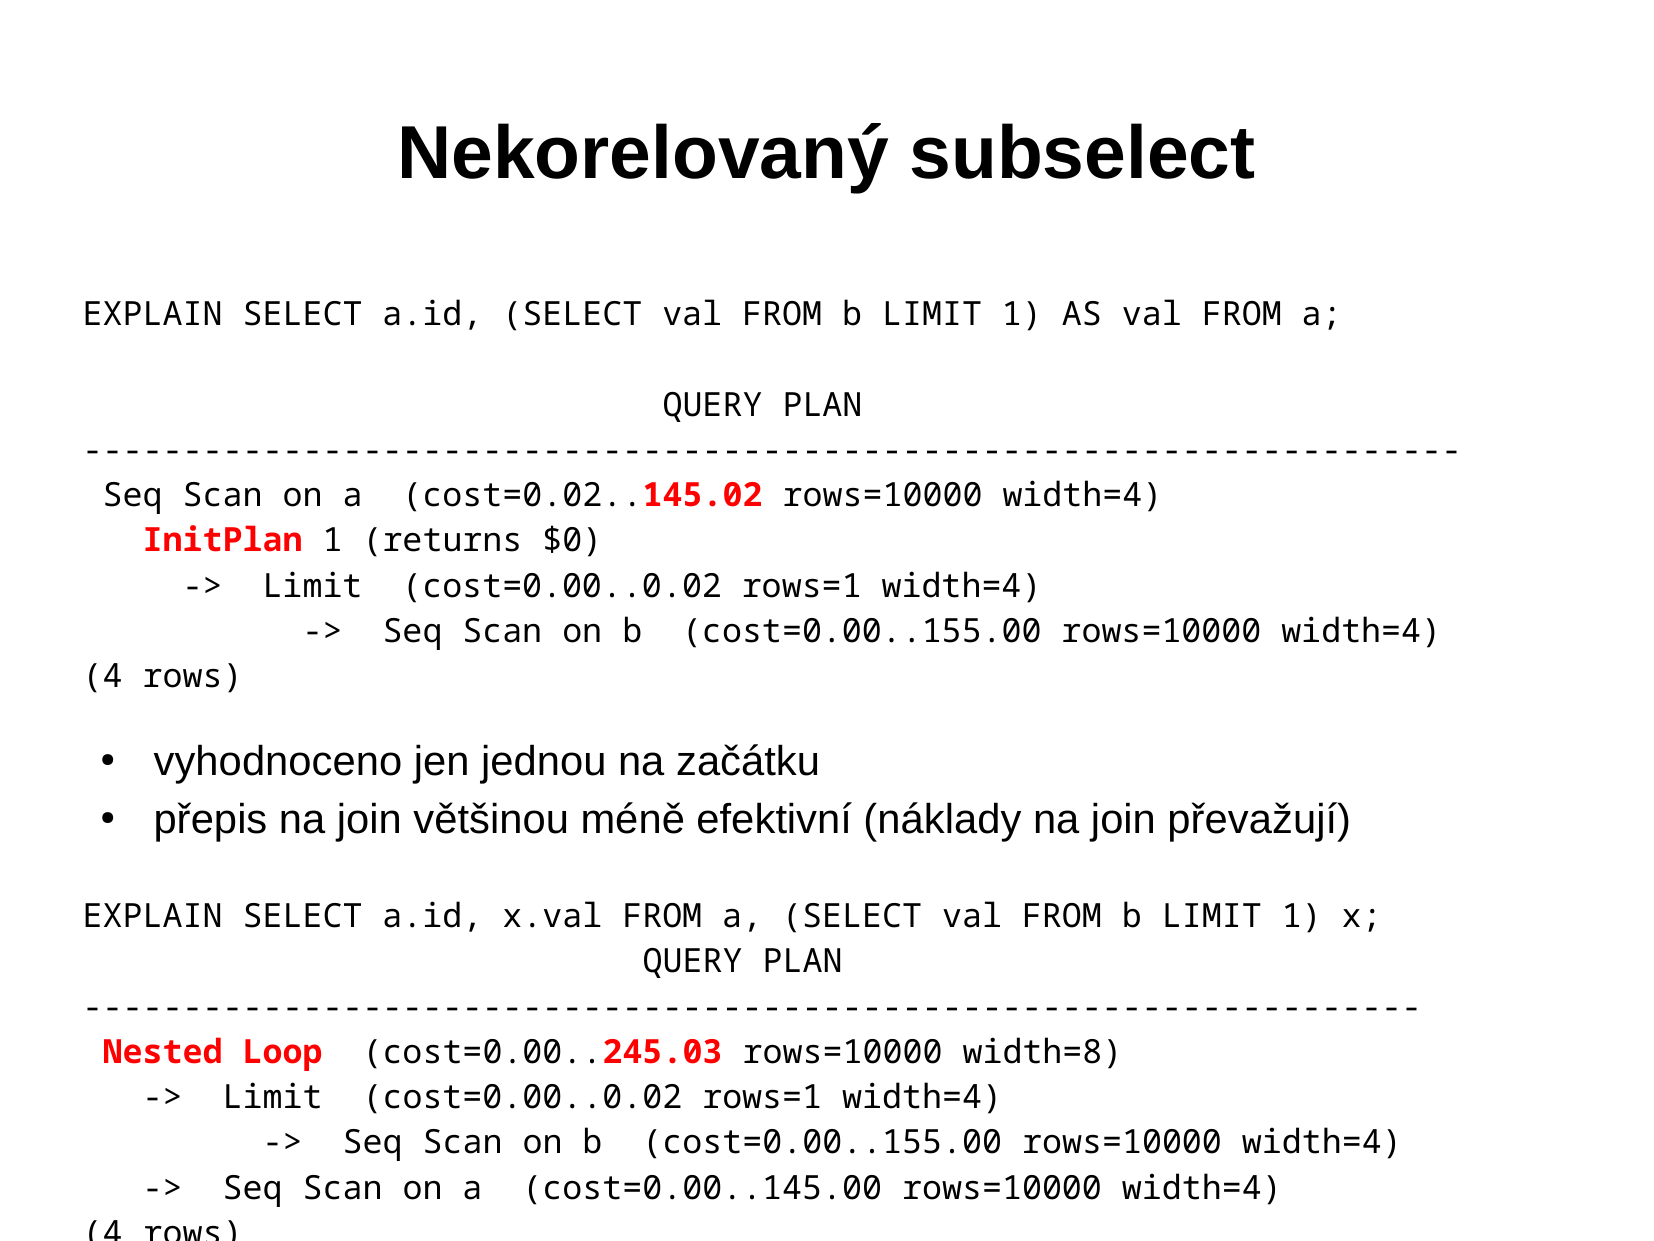

# Nekorelovaný subselect
EXPLAIN SELECT a.id, (SELECT val FROM b LIMIT 1) AS val FROM a;
 QUERY PLAN
---------------------------------------------------------------------
 Seq Scan on a (cost=0.02..145.02 rows=10000 width=4)
 InitPlan 1 (returns $0)
 -> Limit (cost=0.00..0.02 rows=1 width=4)
 -> Seq Scan on b (cost=0.00..155.00 rows=10000 width=4)
(4 rows)
vyhodnoceno jen jednou na začátku
přepis na join většinou méně efektivní (náklady na join převažují)
EXPLAIN SELECT a.id, x.val FROM a, (SELECT val FROM b LIMIT 1) x;
 QUERY PLAN
-------------------------------------------------------------------
 Nested Loop (cost=0.00..245.03 rows=10000 width=8)
 -> Limit (cost=0.00..0.02 rows=1 width=4)
 -> Seq Scan on b (cost=0.00..155.00 rows=10000 width=4)
 -> Seq Scan on a (cost=0.00..145.00 rows=10000 width=4)
(4 rows)